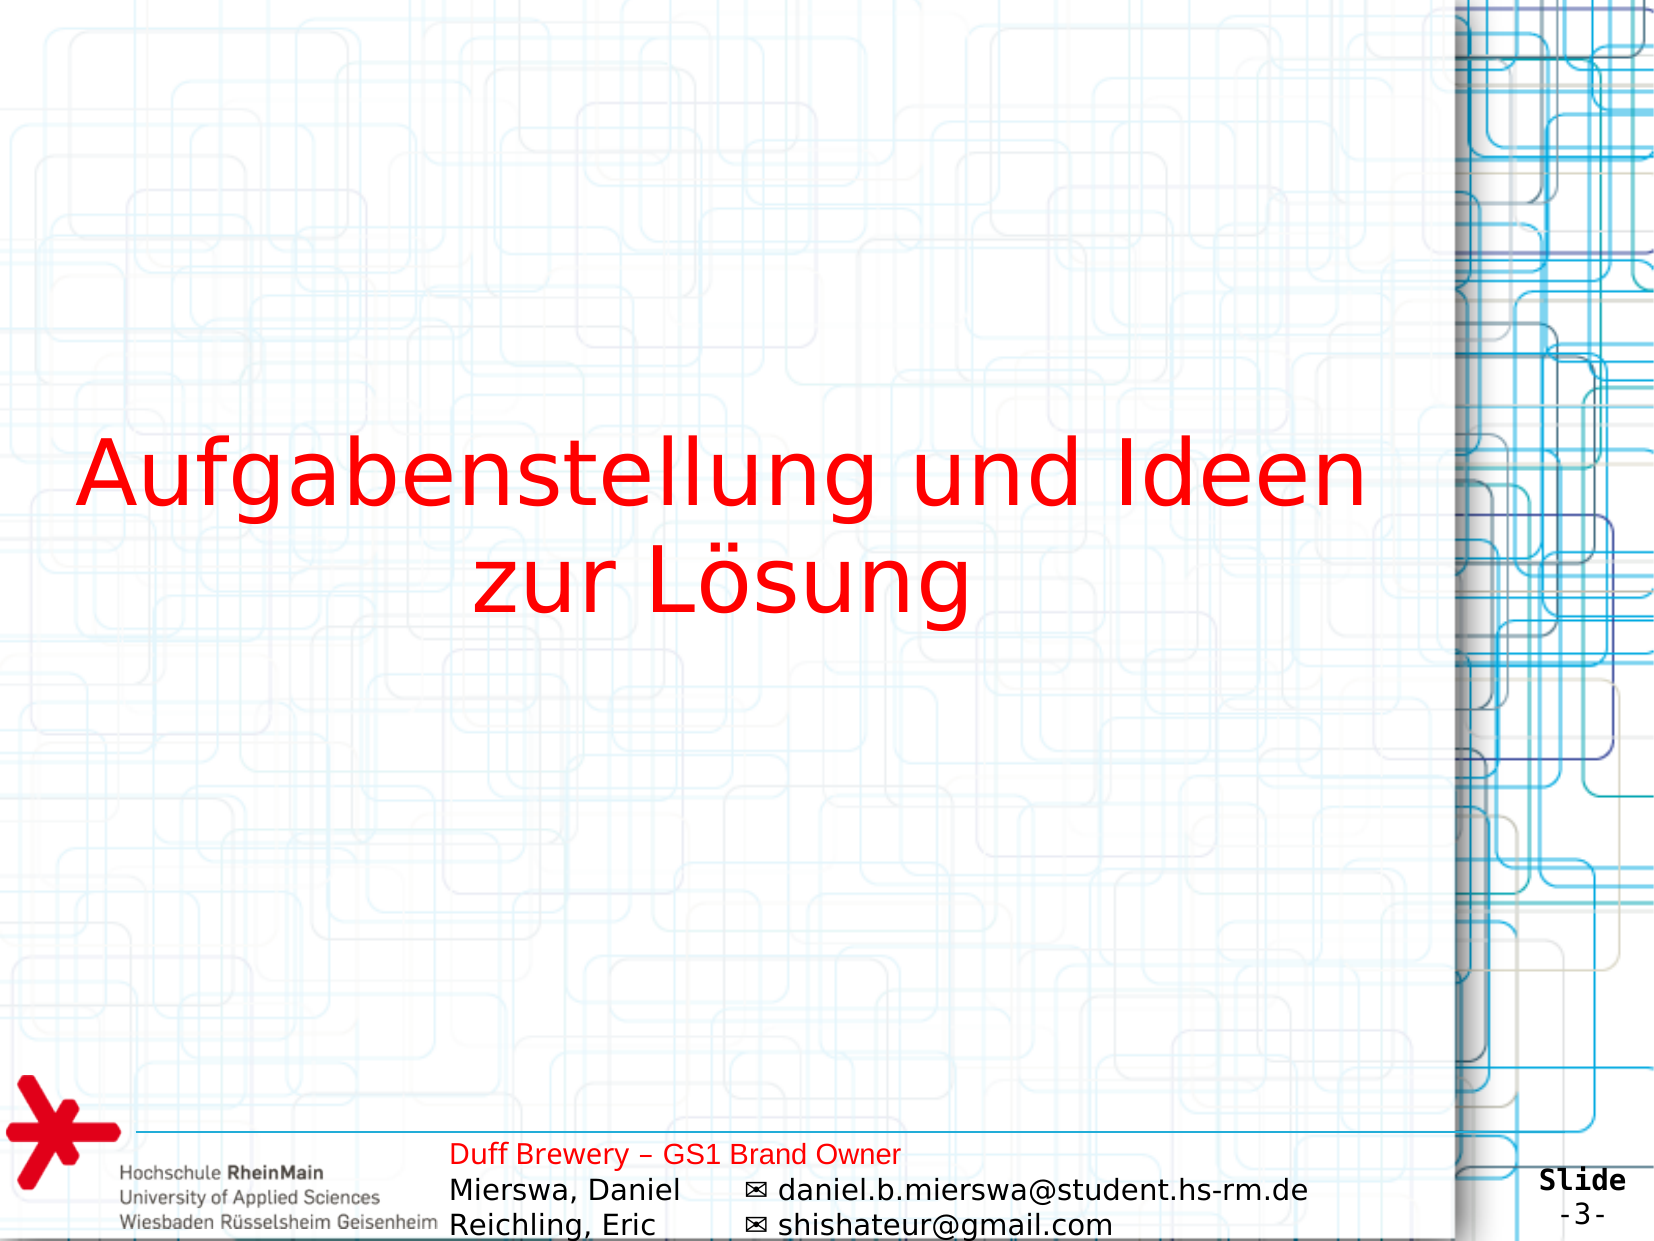

# Aufgabenstellung und Ideen zur Lösung
3